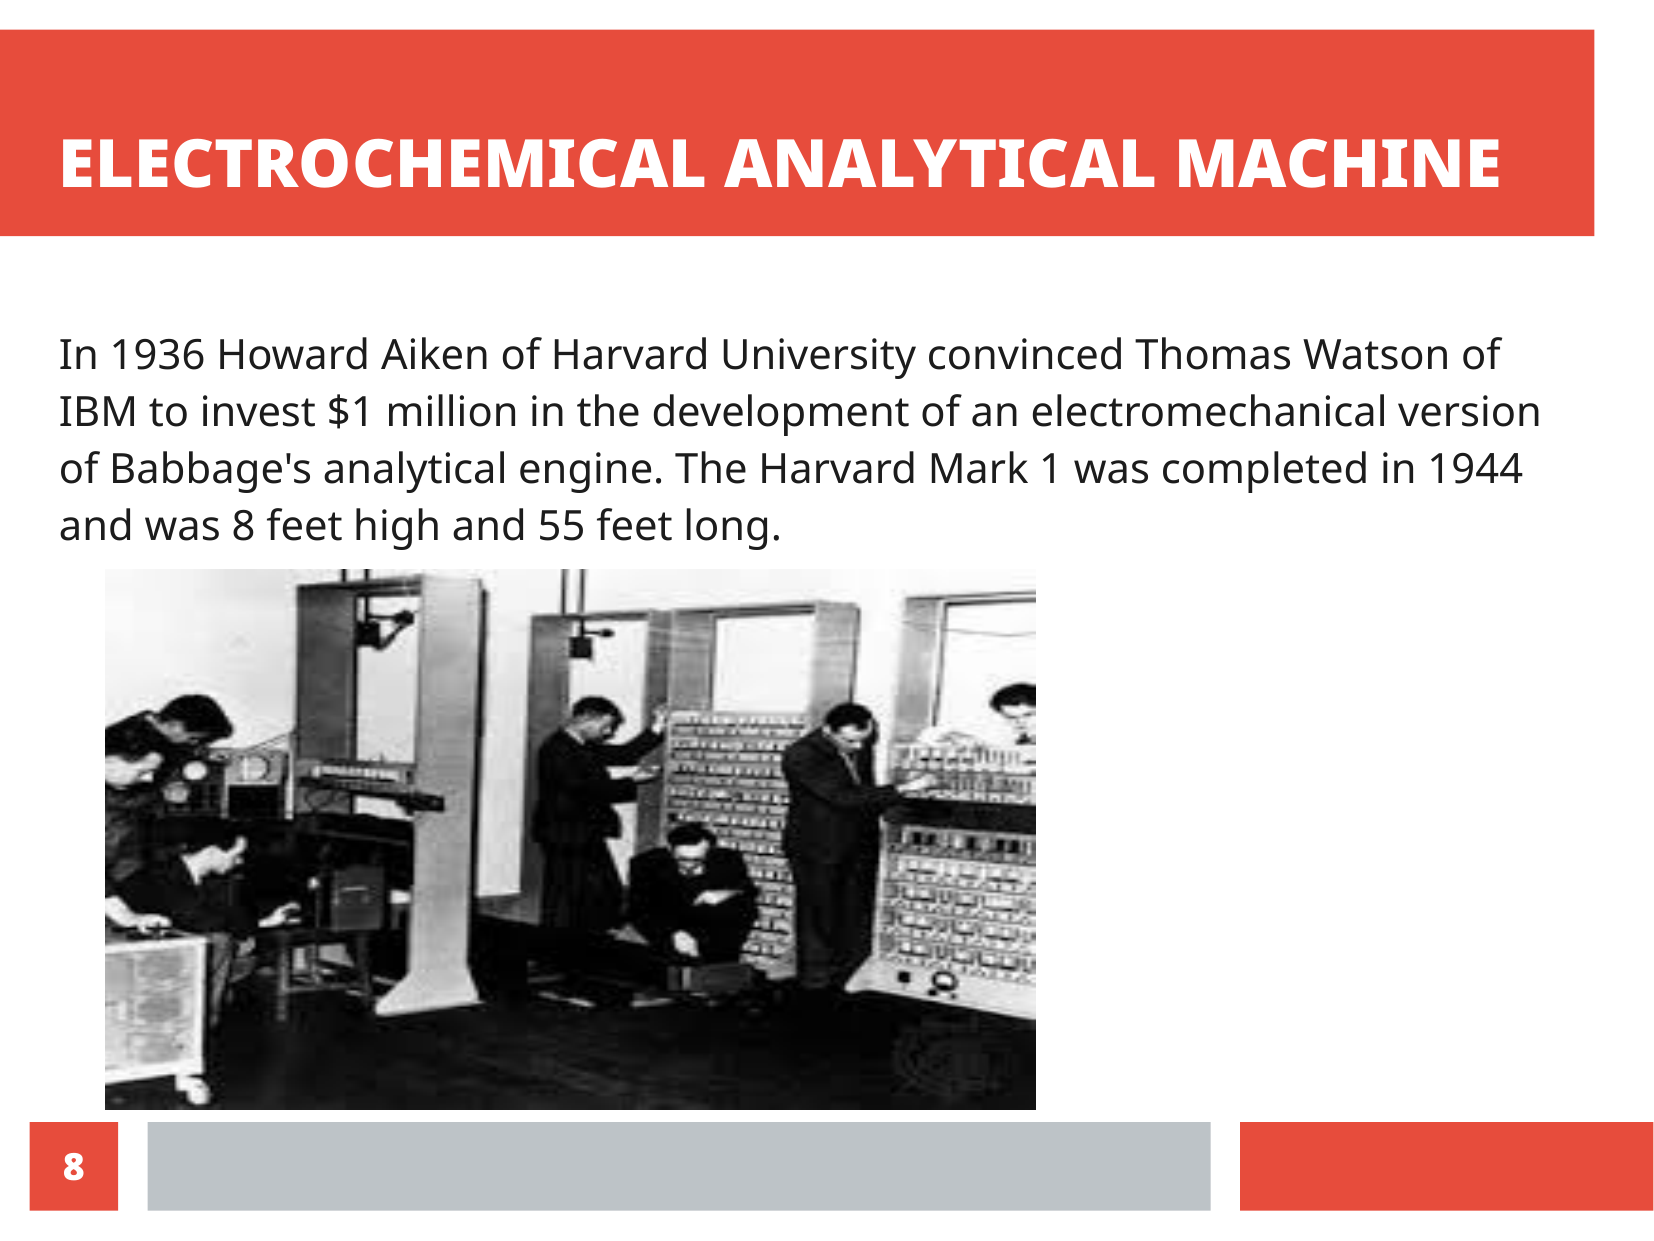

# ELECTROCHEMICAL ANALYTICAL MACHINE
In 1936 Howard Aiken of Harvard University convinced Thomas Watson of IBM to invest $1 million in the development of an electromechanical version of Babbage's analytical engine. The Harvard Mark 1 was completed in 1944 and was 8 feet high and 55 feet long.
8